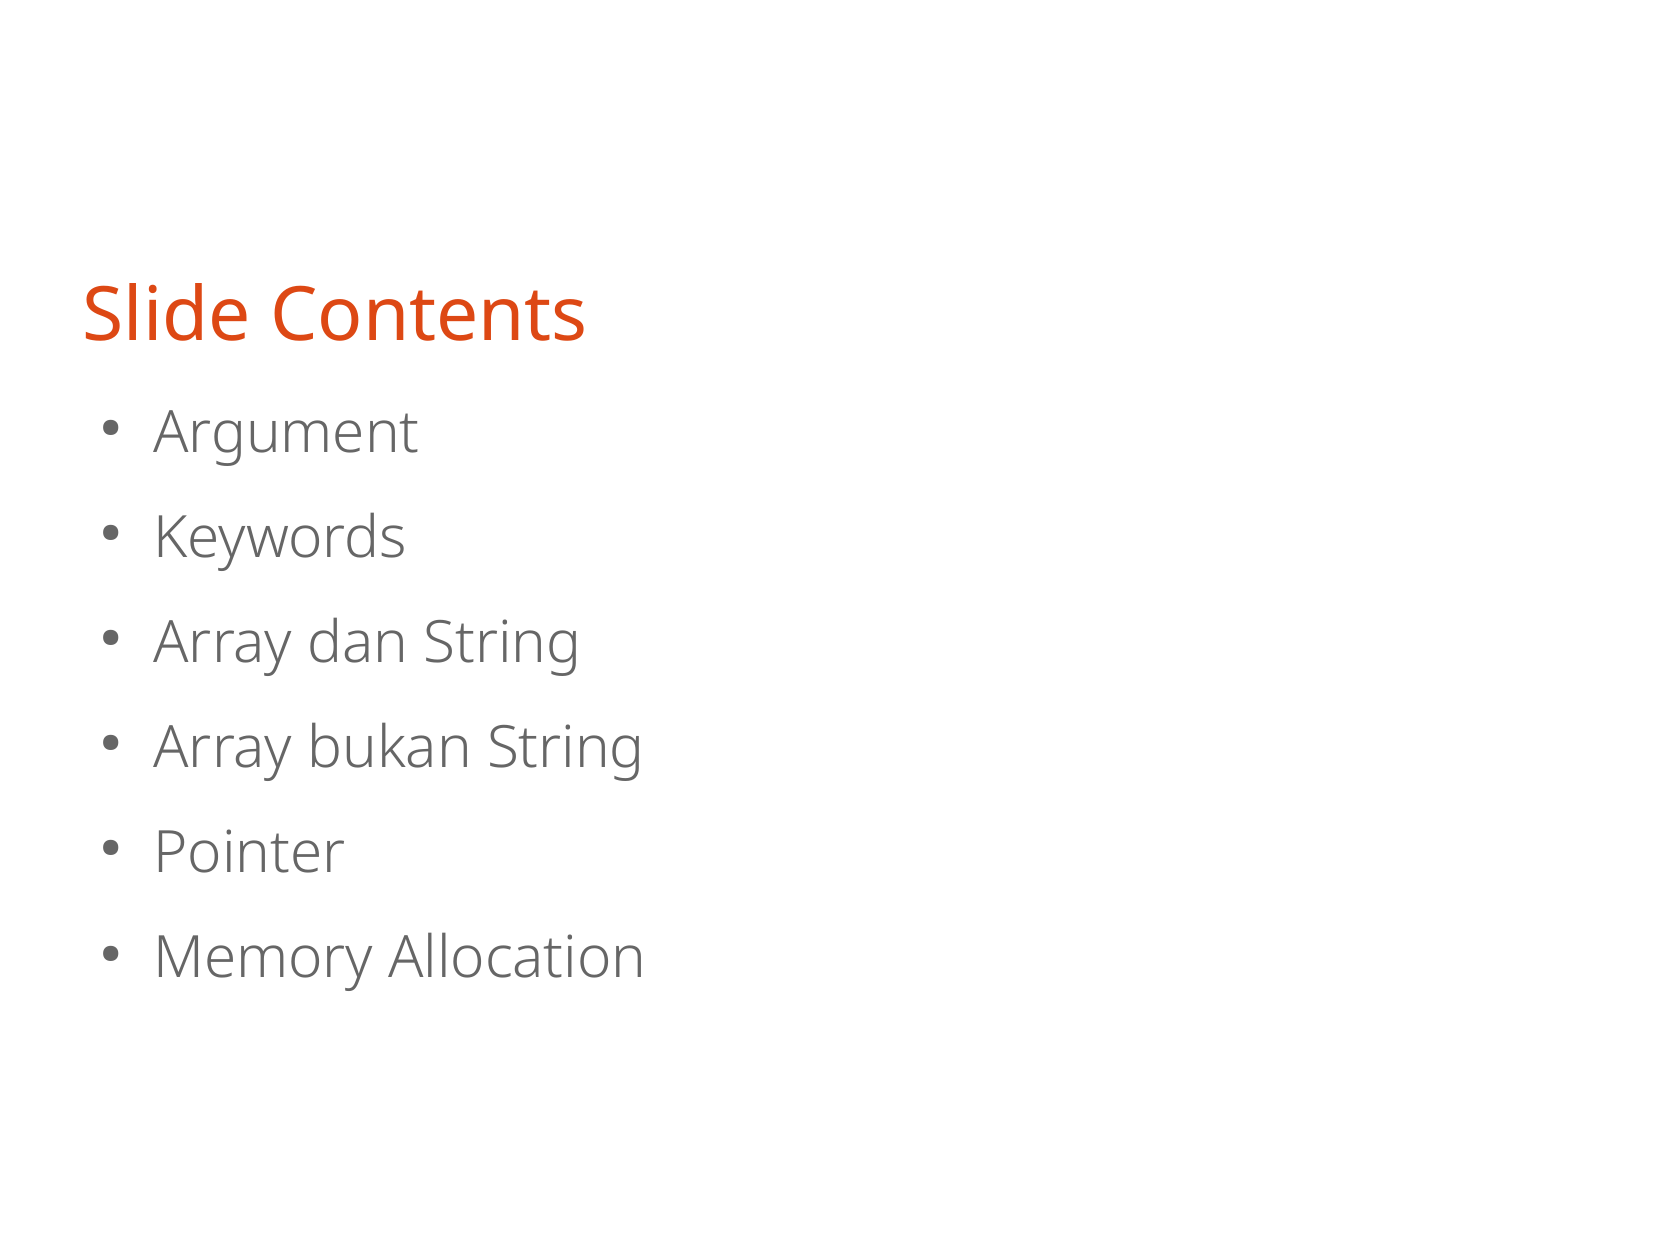

# Slide Contents
Argument
Keywords
Array dan String
Array bukan String
Pointer
Memory Allocation